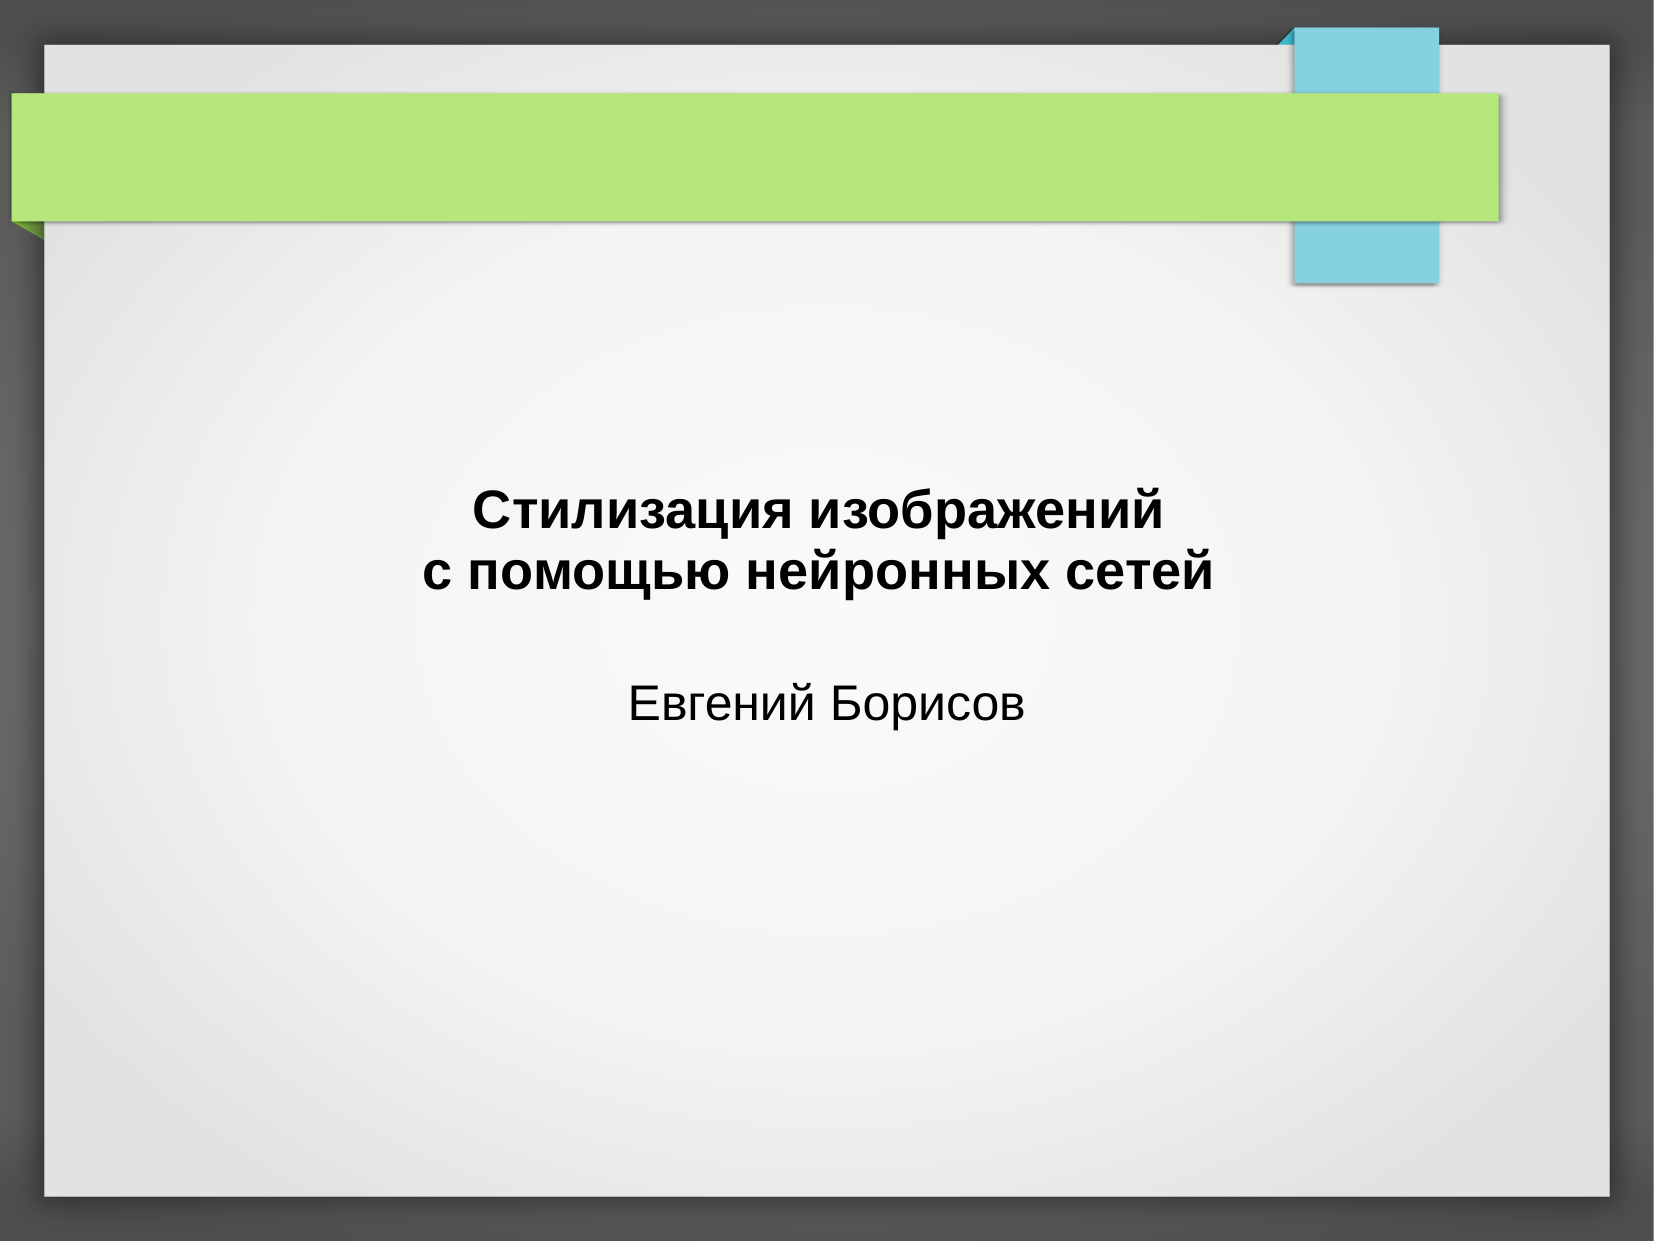

# Стилизация изображений
с помощью нейронных сетей
Евгений Борисов